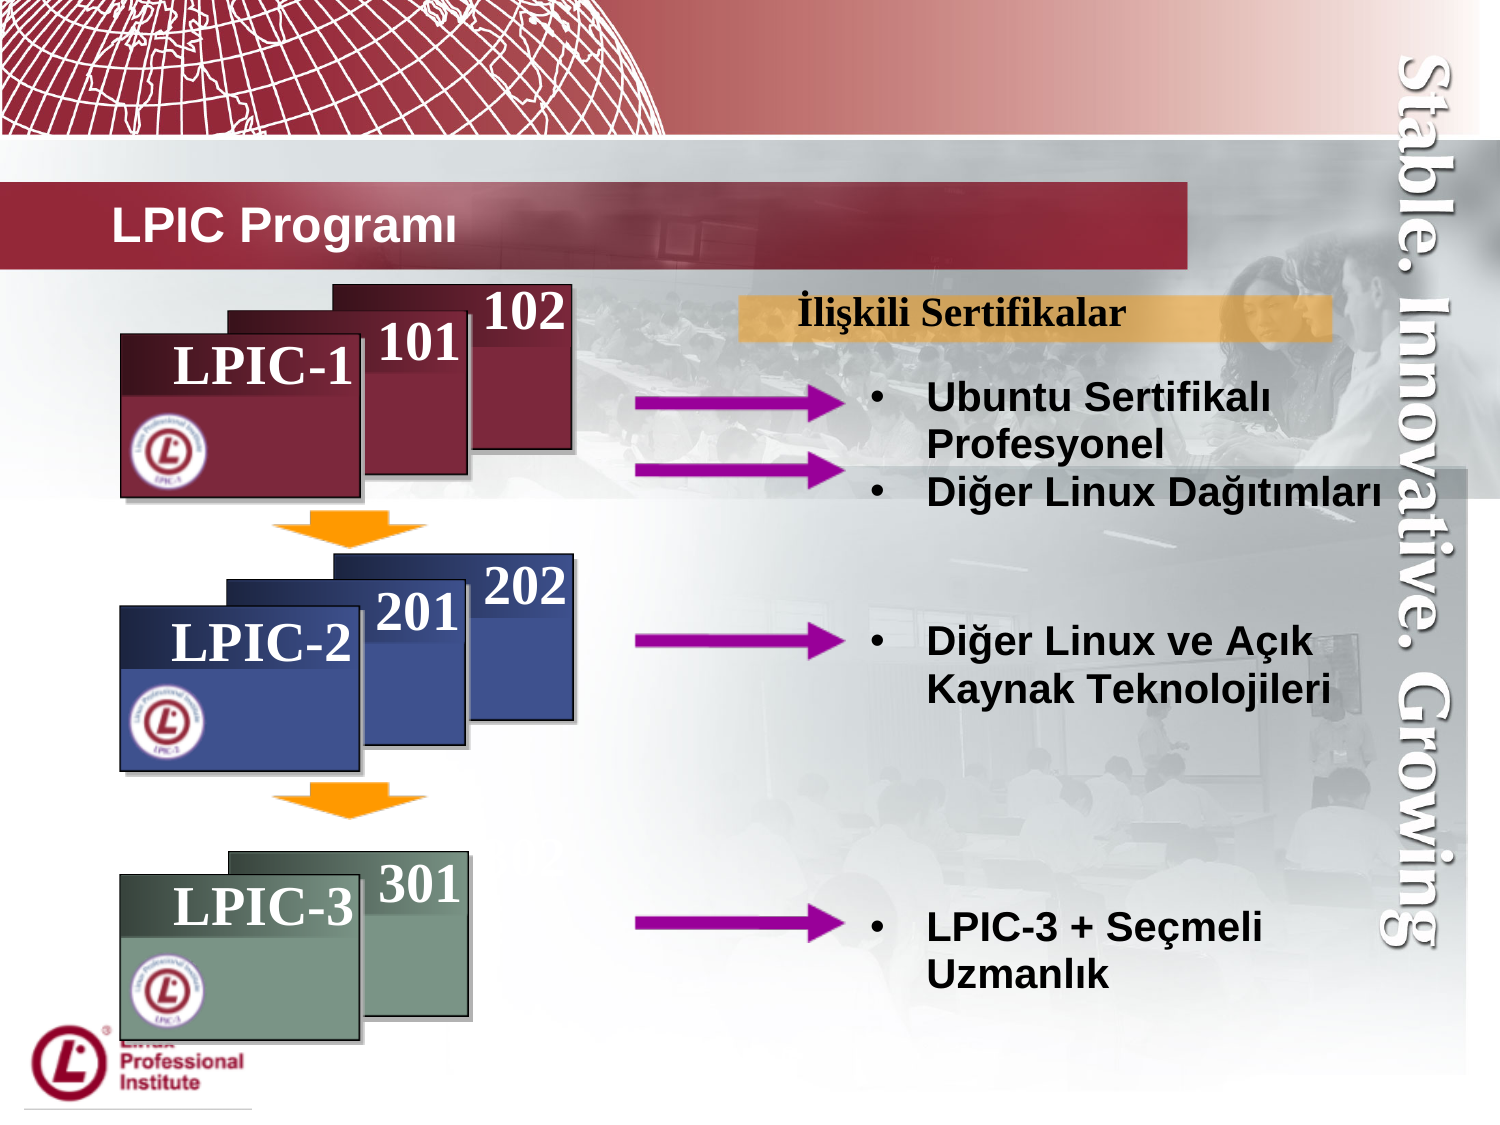

LPIC Programı
102
İlişkili Sertifikalar
101
LPIC-1
Ubuntu Sertifikalı Profesyonel
Diğer Linux Dağıtımları
202
201
LPIC-2
Diğer Linux ve Açık Kaynak Teknolojileri
302
301
LPIC-3
LPIC-3 + Seçmeli Uzmanlık